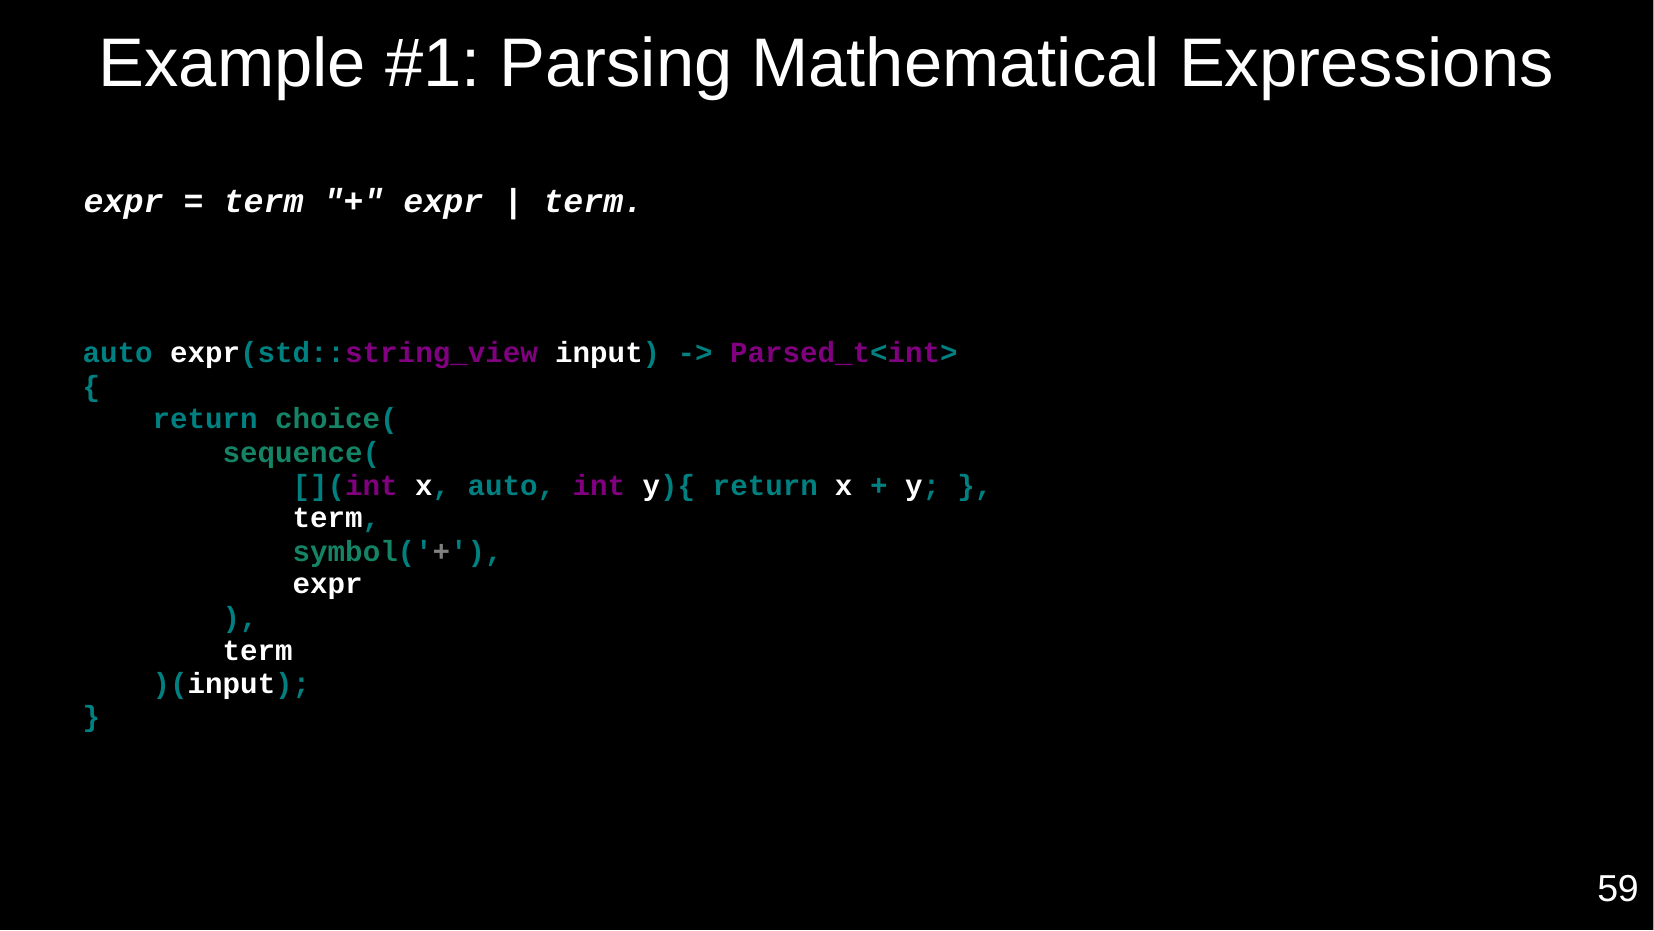

Example #1: Parsing Mathematical Expressions
# auto expr(std::string_view input) -> Parsed_t<int>
{
 return choice(
 sequence(
 [](int x, auto, int y){ return x + y; },
 term,
 symbol('+'),
 expr
 ),
 term
 )(input);
}
expr = term "+" expr | term.